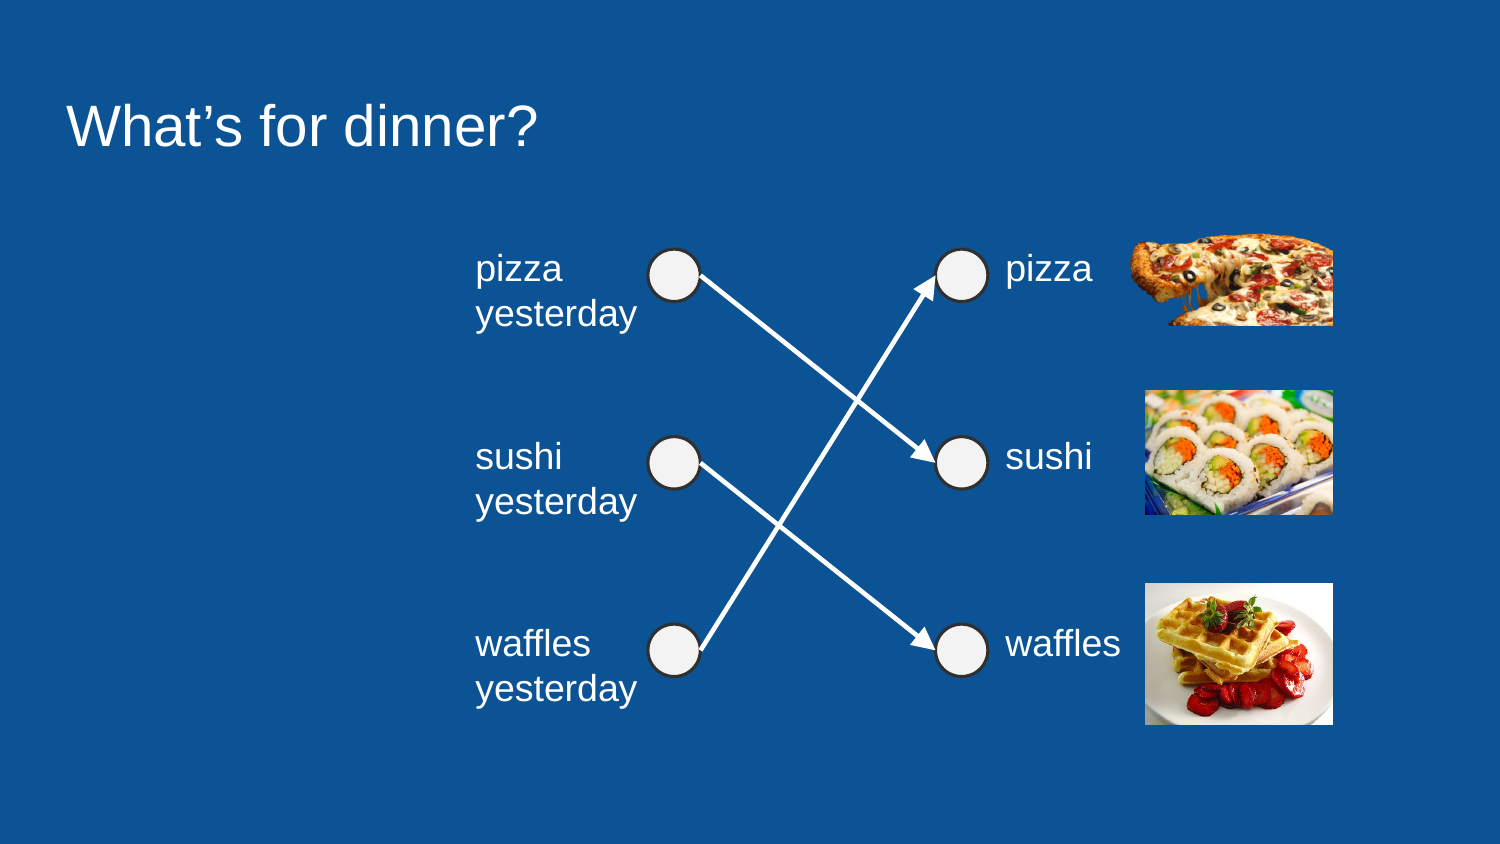

# What’s for dinner?
pizza yesterday
pizza
sushi yesterday
sushi
waffles yesterday
waffles